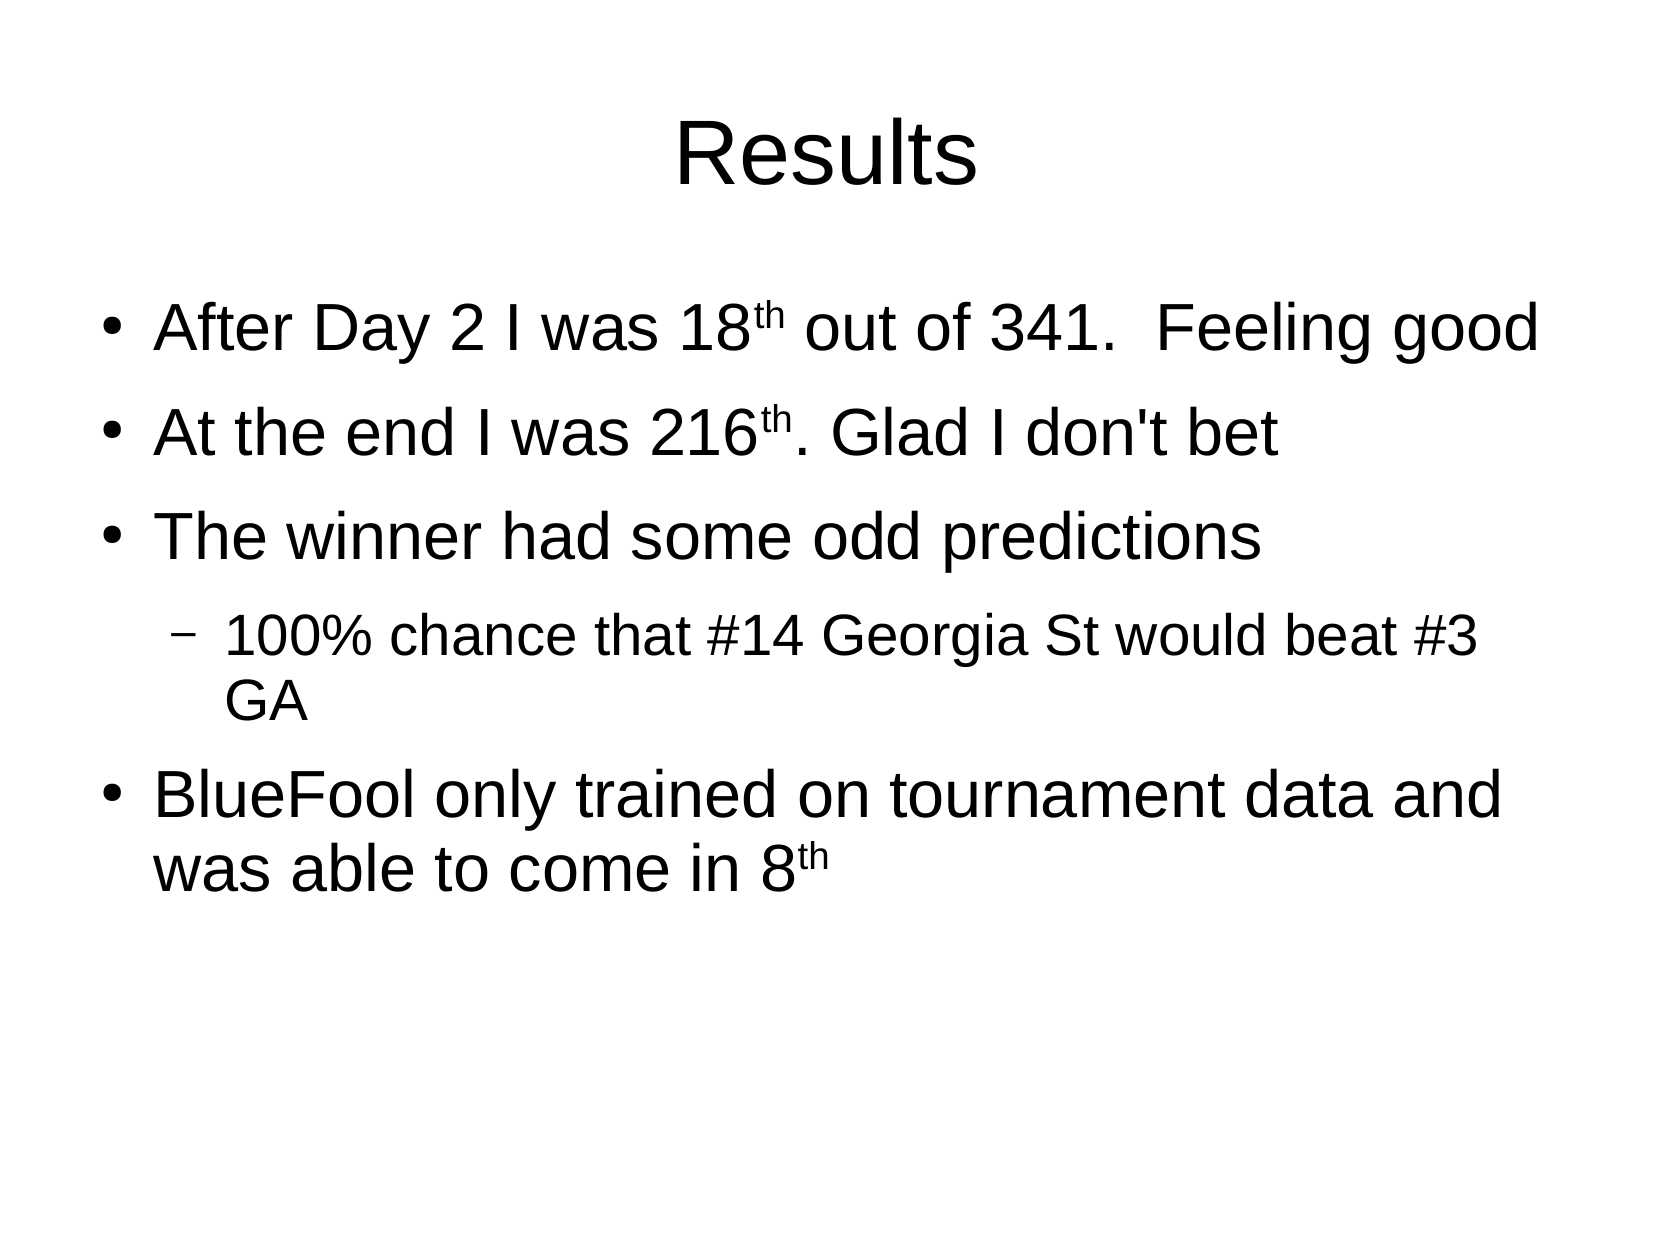

# Results
After Day 2 I was 18th out of 341. Feeling good
At the end I was 216th. Glad I don't bet
The winner had some odd predictions
100% chance that #14 Georgia St would beat #3 GA
BlueFool only trained on tournament data and was able to come in 8th